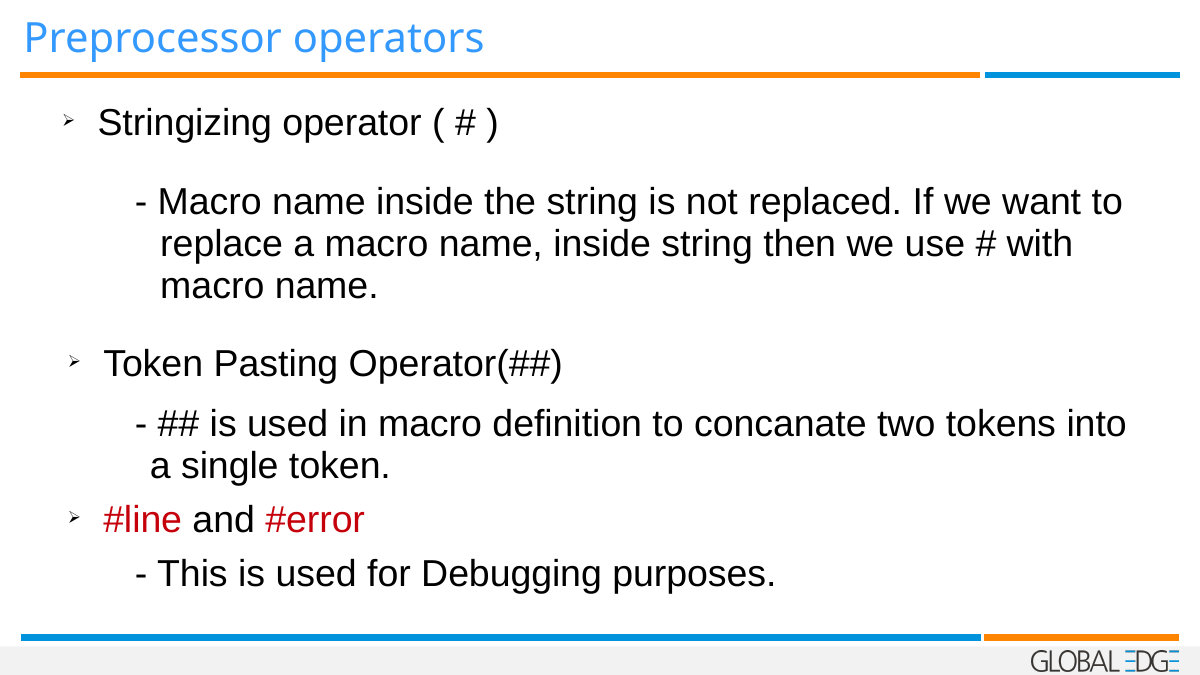

# Preprocessor operators
Stringizing operator ( # )
 - Macro name inside the string is not replaced. If we want to replace a macro name, inside string then we use # with macro name.
Token Pasting Operator(##)
 - ## is used in macro definition to concanate two tokens into a single token.
#line and #error
 - This is used for Debugging purposes.